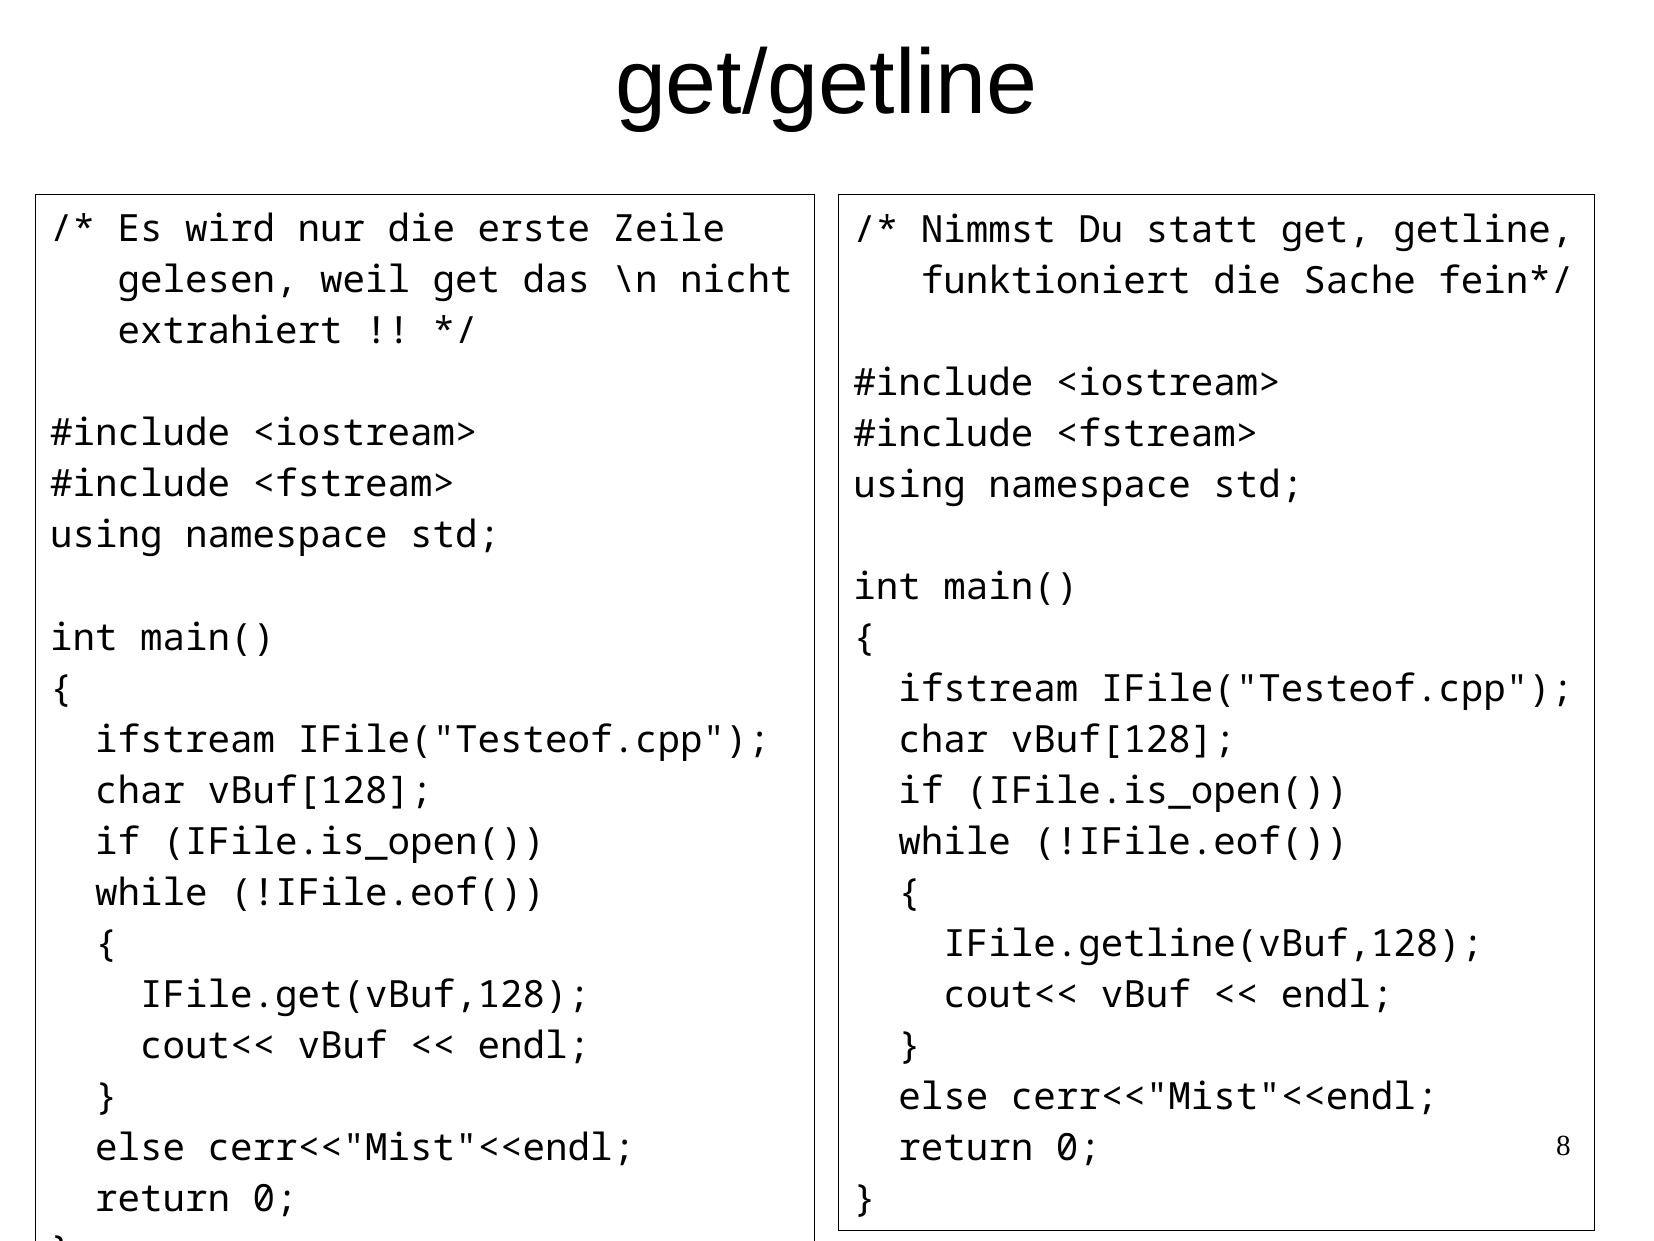

# get/getline
/* Es wird nur die erste Zeile
 gelesen, weil get das \n nicht
 extrahiert !! */
#include <iostream>
#include <fstream>
using namespace std;
int main()
{
 ifstream IFile("Testeof.cpp");
 char vBuf[128];
 if (IFile.is_open())
 while (!IFile.eof())
 {
 IFile.get(vBuf,128);
 cout<< vBuf << endl;
 }
 else cerr<<"Mist"<<endl;
 return 0;
}
/* Nimmst Du statt get, getline,
 funktioniert die Sache fein*/
#include <iostream>
#include <fstream>
using namespace std;
int main()
{
 ifstream IFile("Testeof.cpp");
 char vBuf[128];
 if (IFile.is_open())
 while (!IFile.eof())
 {
 IFile.getline(vBuf,128);
 cout<< vBuf << endl;
 }
 else cerr<<"Mist"<<endl;
 return 0;
}
8